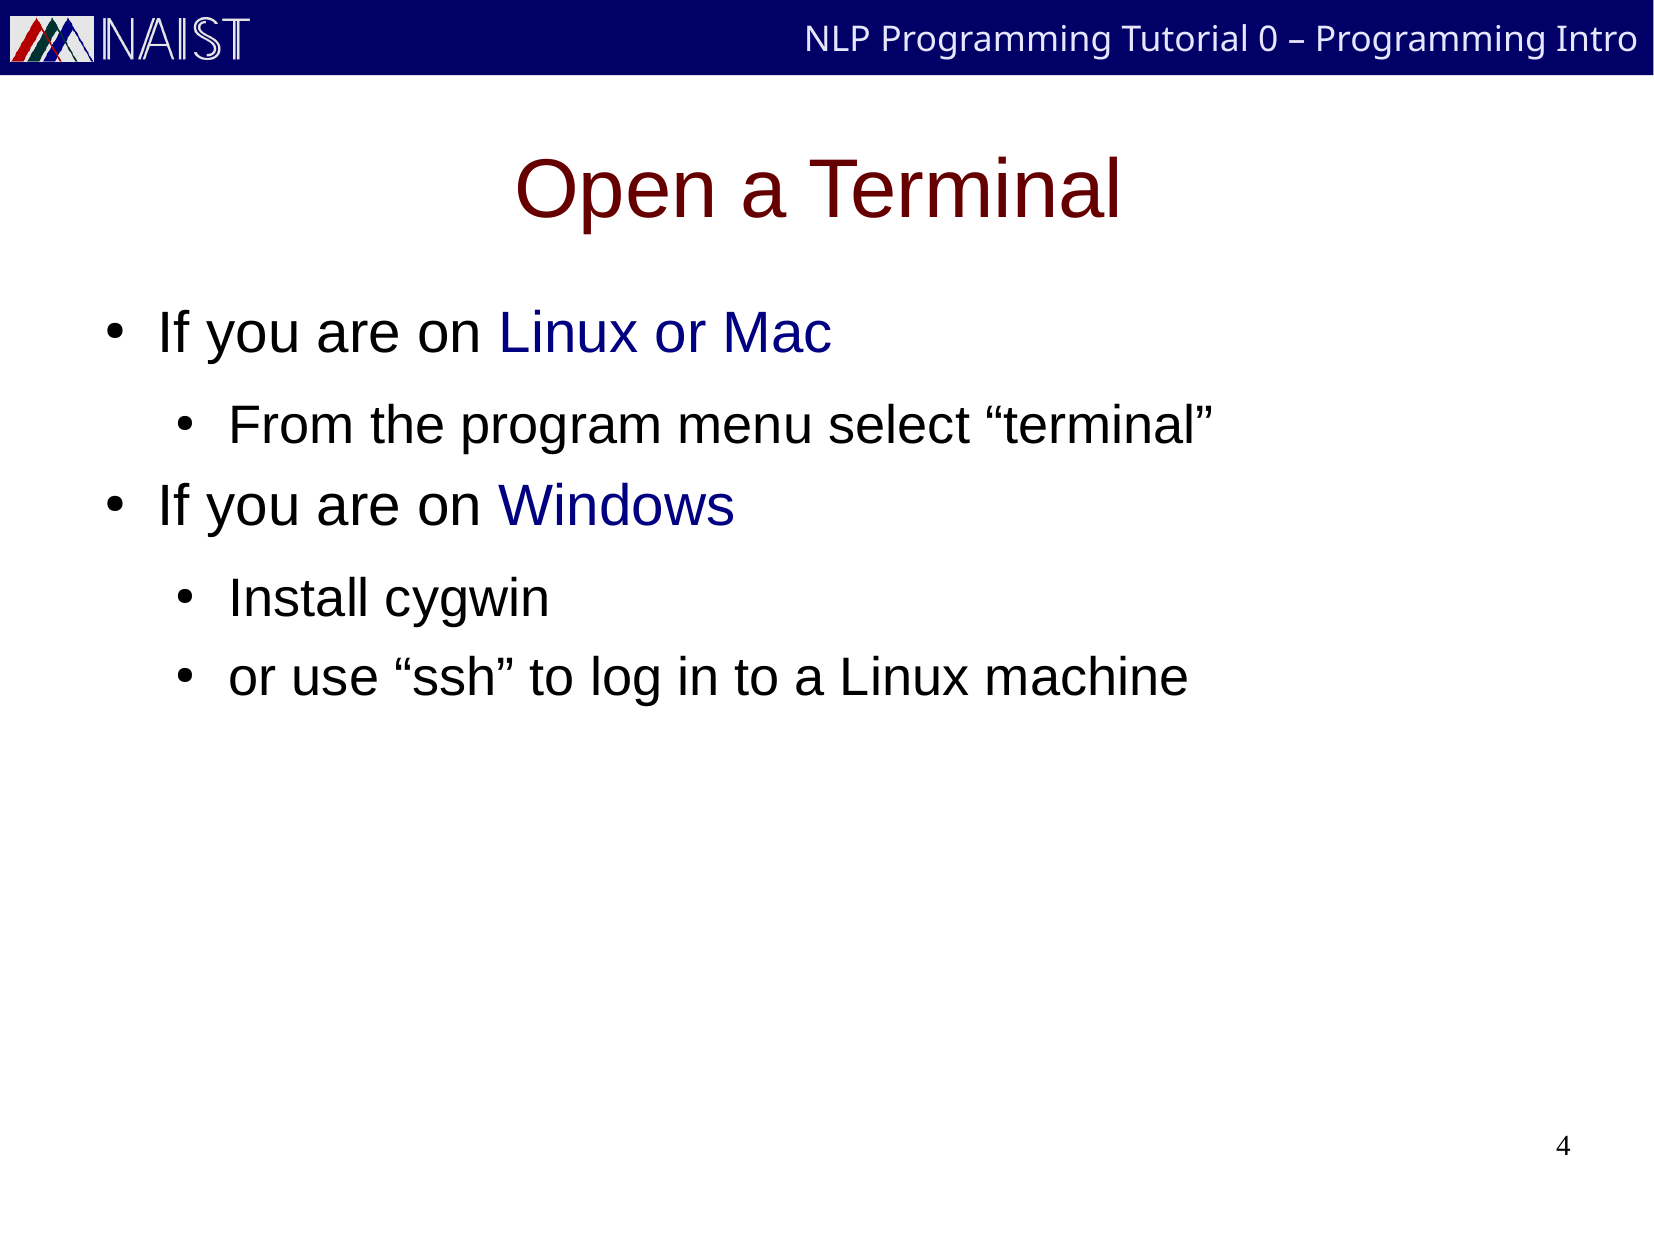

# Open a Terminal
If you are on Linux or Mac
From the program menu select “terminal”
If you are on Windows
Install cygwin
or use “ssh” to log in to a Linux machine
4